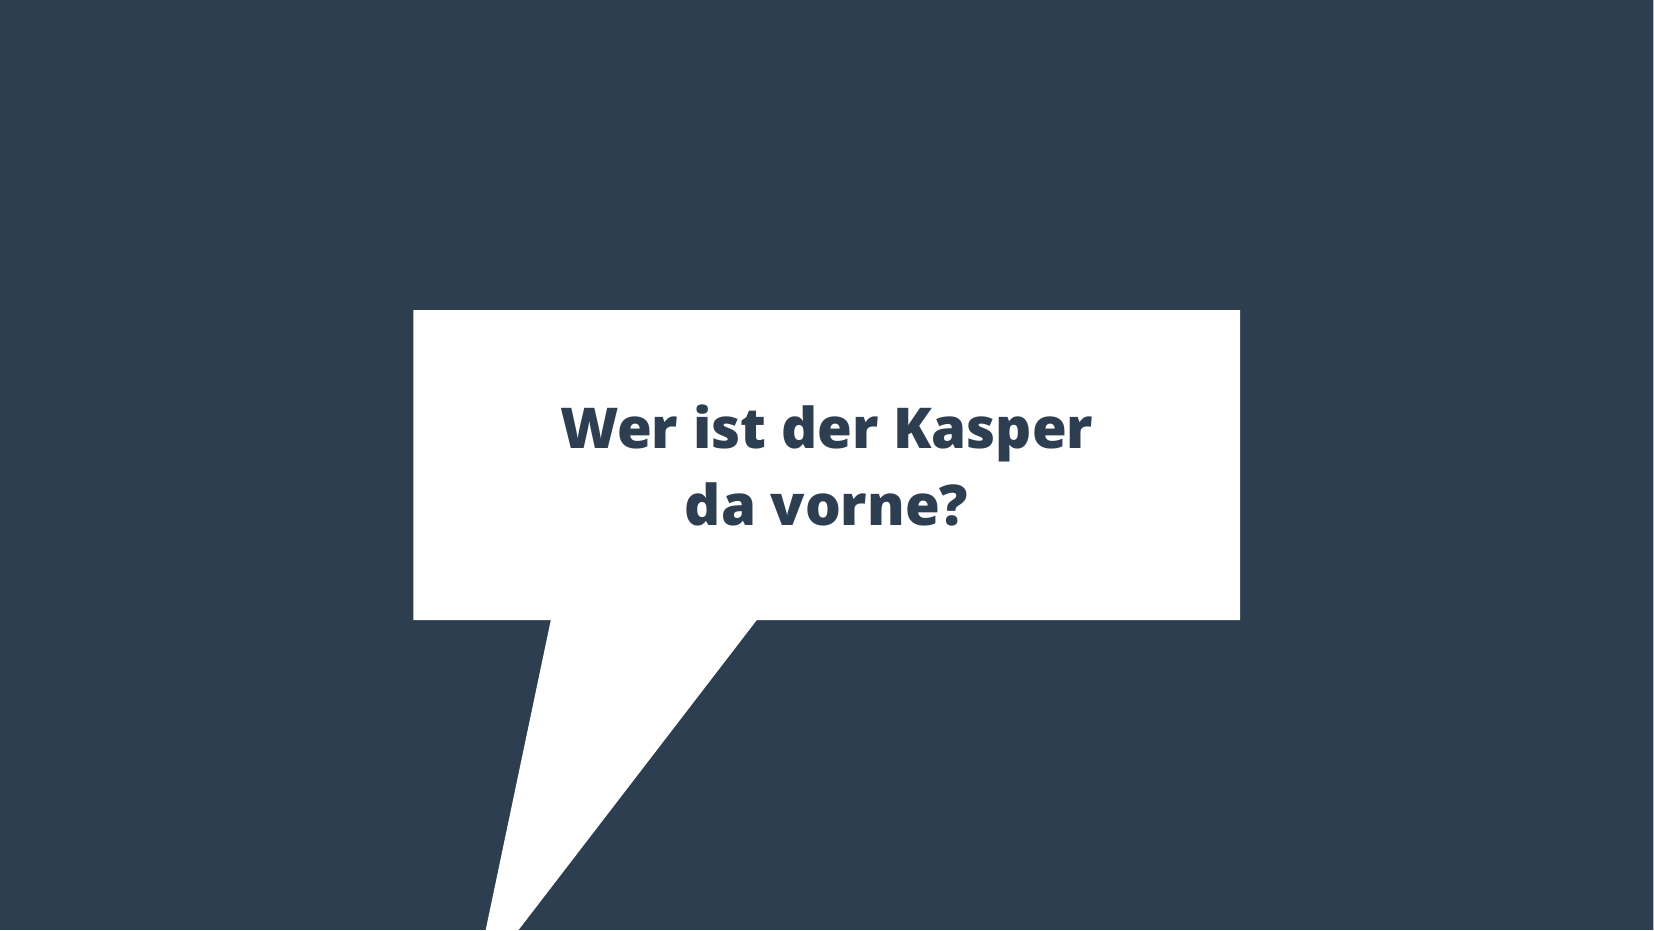

# Wer ist der Kasper da vorne?